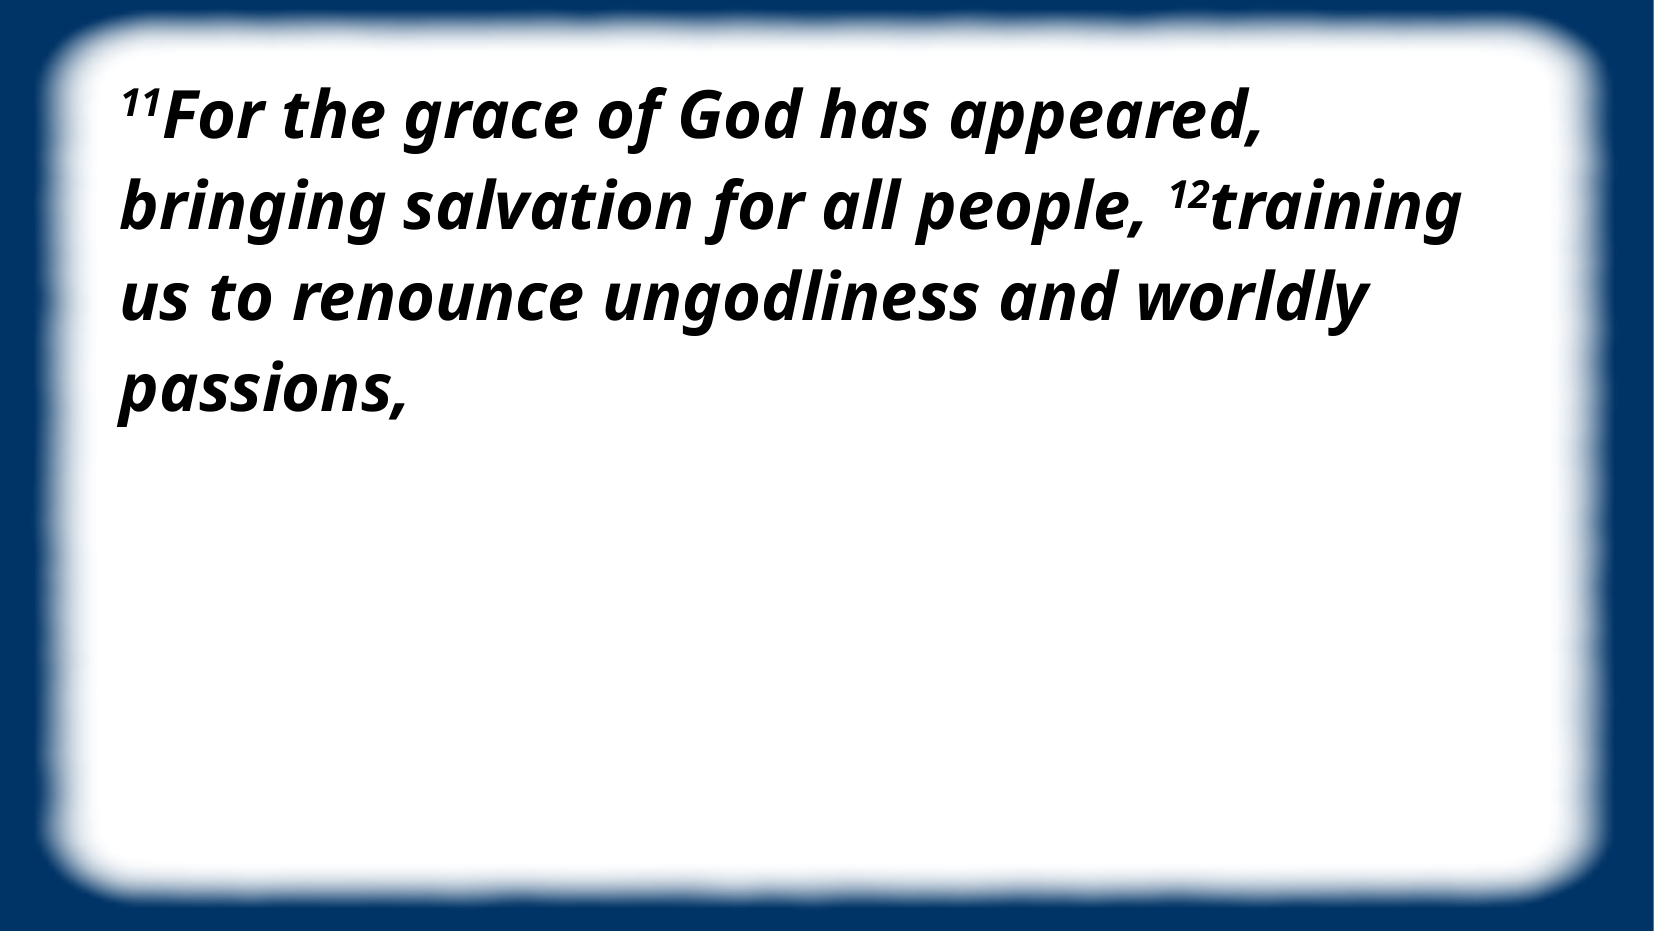

11For the grace of God has appeared, bringing salvation for all people, 12training us to renounce ungodliness and worldly passions,